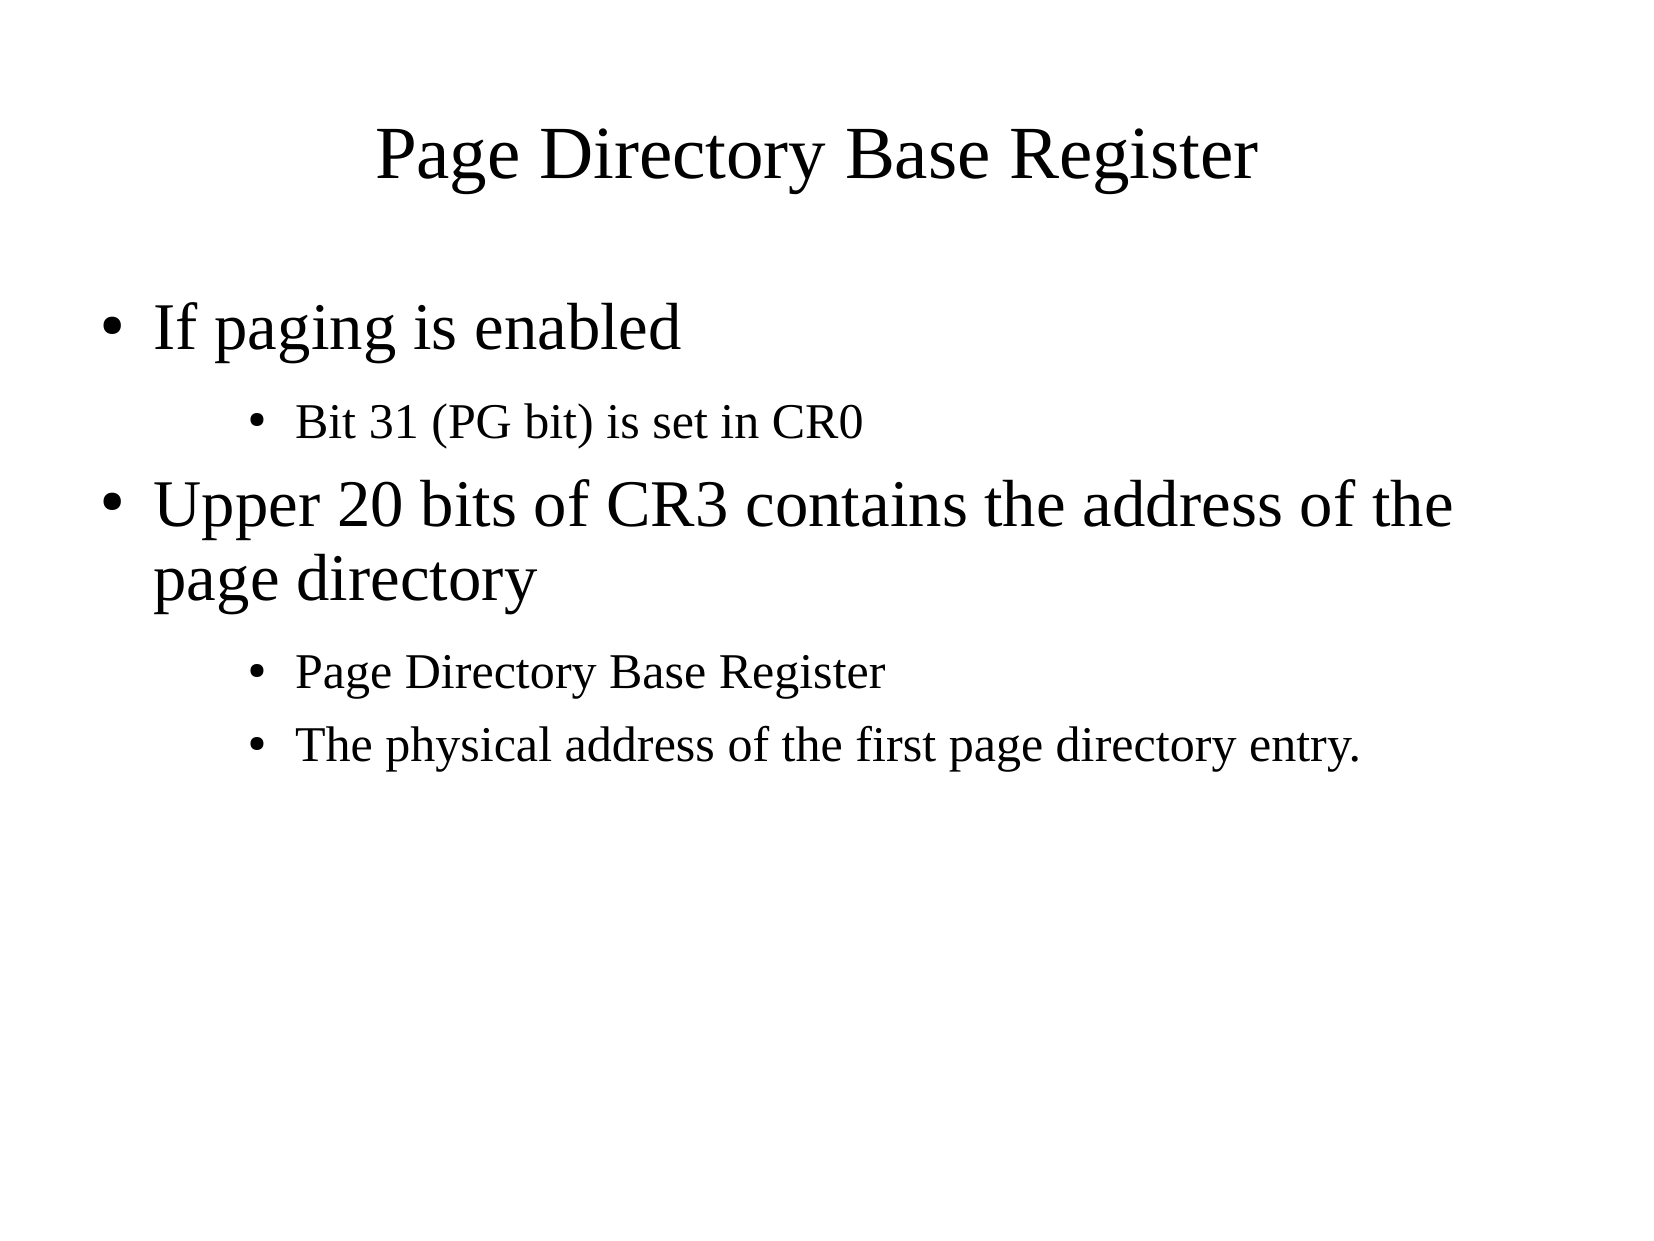

# Page Directory Base Register
If paging is enabled
Bit 31 (PG bit) is set in CR0
Upper 20 bits of CR3 contains the address of the page directory
Page Directory Base Register
The physical address of the first page directory entry.